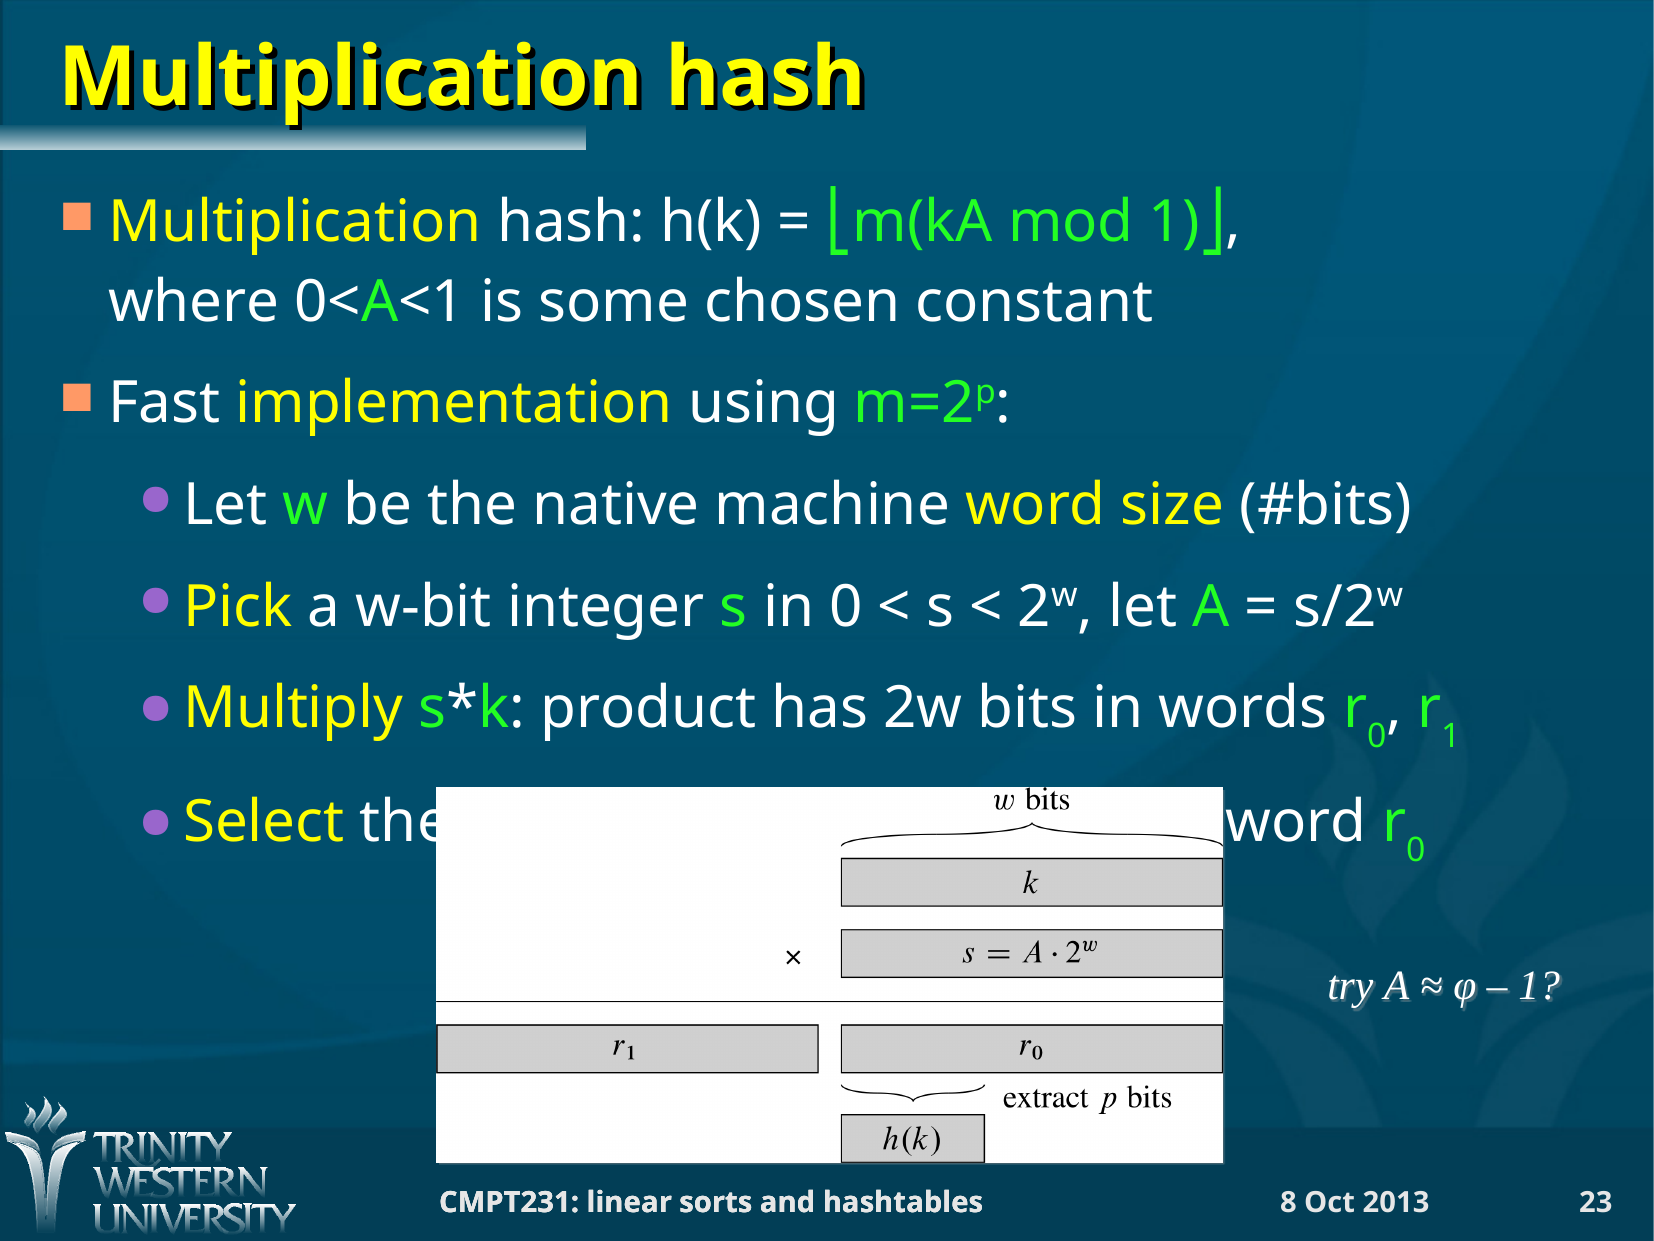

# Multiplication hash
Multiplication hash: h(k) = ⎣m(kA mod 1)⎦,
where 0<A<1 is some chosen constant
Fast implementation using m=2p:
Let w be the native machine word size (#bits)
Pick a w-bit integer s in 0 < s < 2w, let A = s/2w
Multiply s*k: product has 2w bits in words r0, r1
Select the p most-sig bits of the lower word r0
try A ≈ φ – 1?
CMPT231: linear sorts and hashtables
8 Oct 2013
23